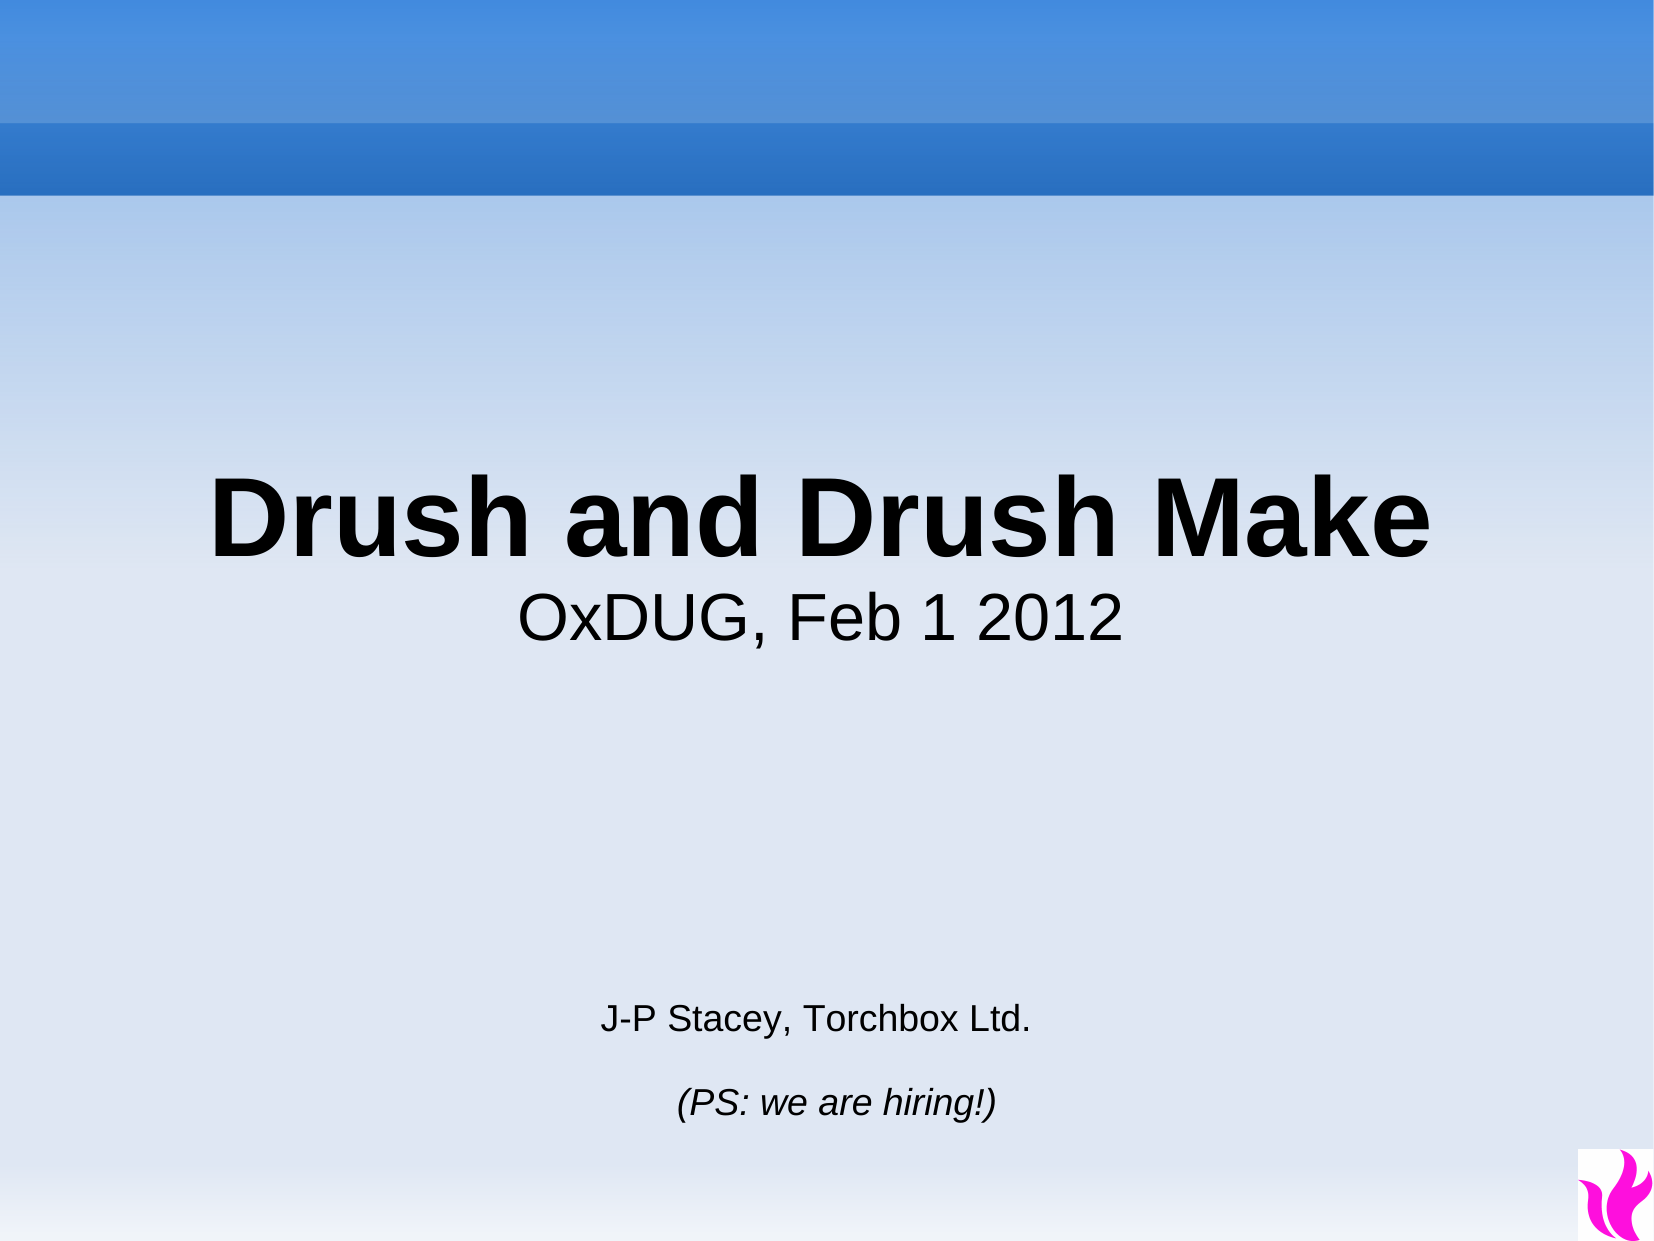

# Drush and Drush Make
OxDUG, Feb 1 2012
J-P Stacey, Torchbox Ltd.
(PS: we are hiring!)